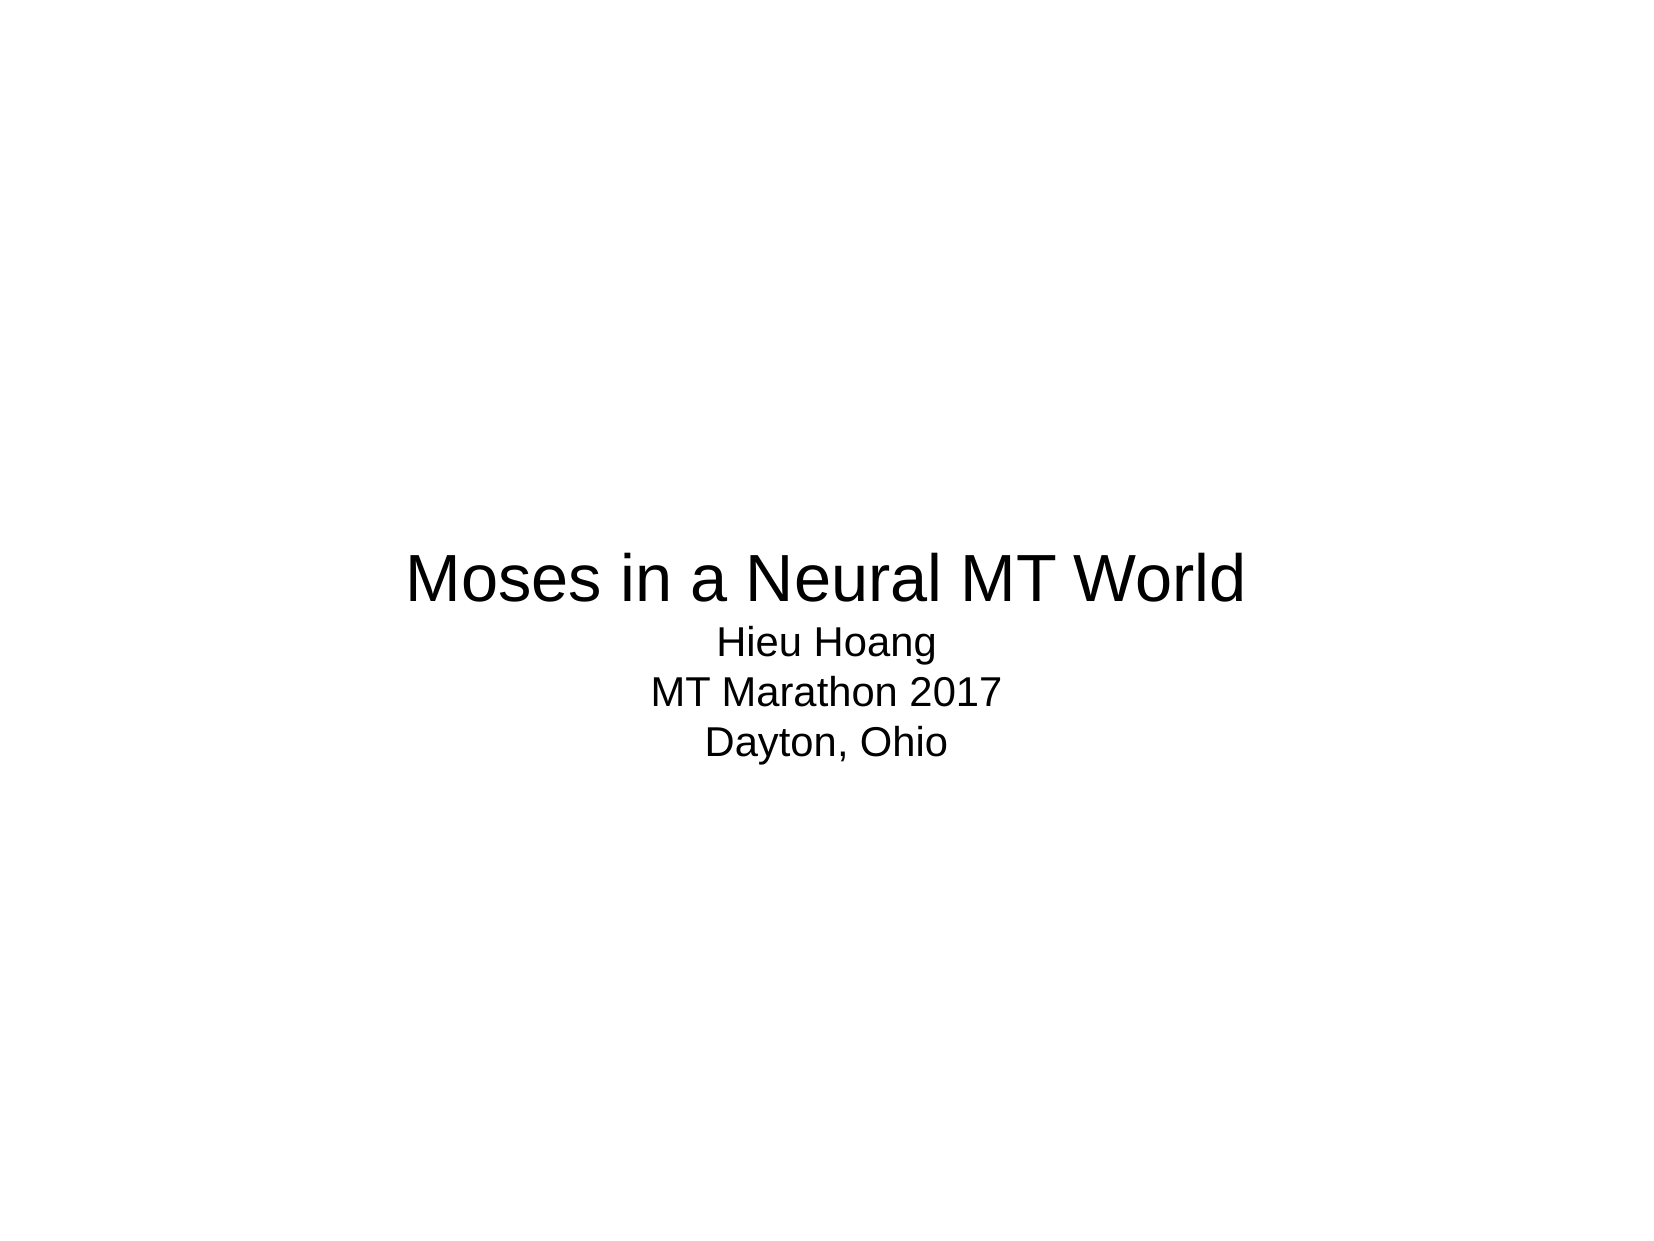

Moses in a Neural MT World
Hieu Hoang
MT Marathon 2017
Dayton, Ohio